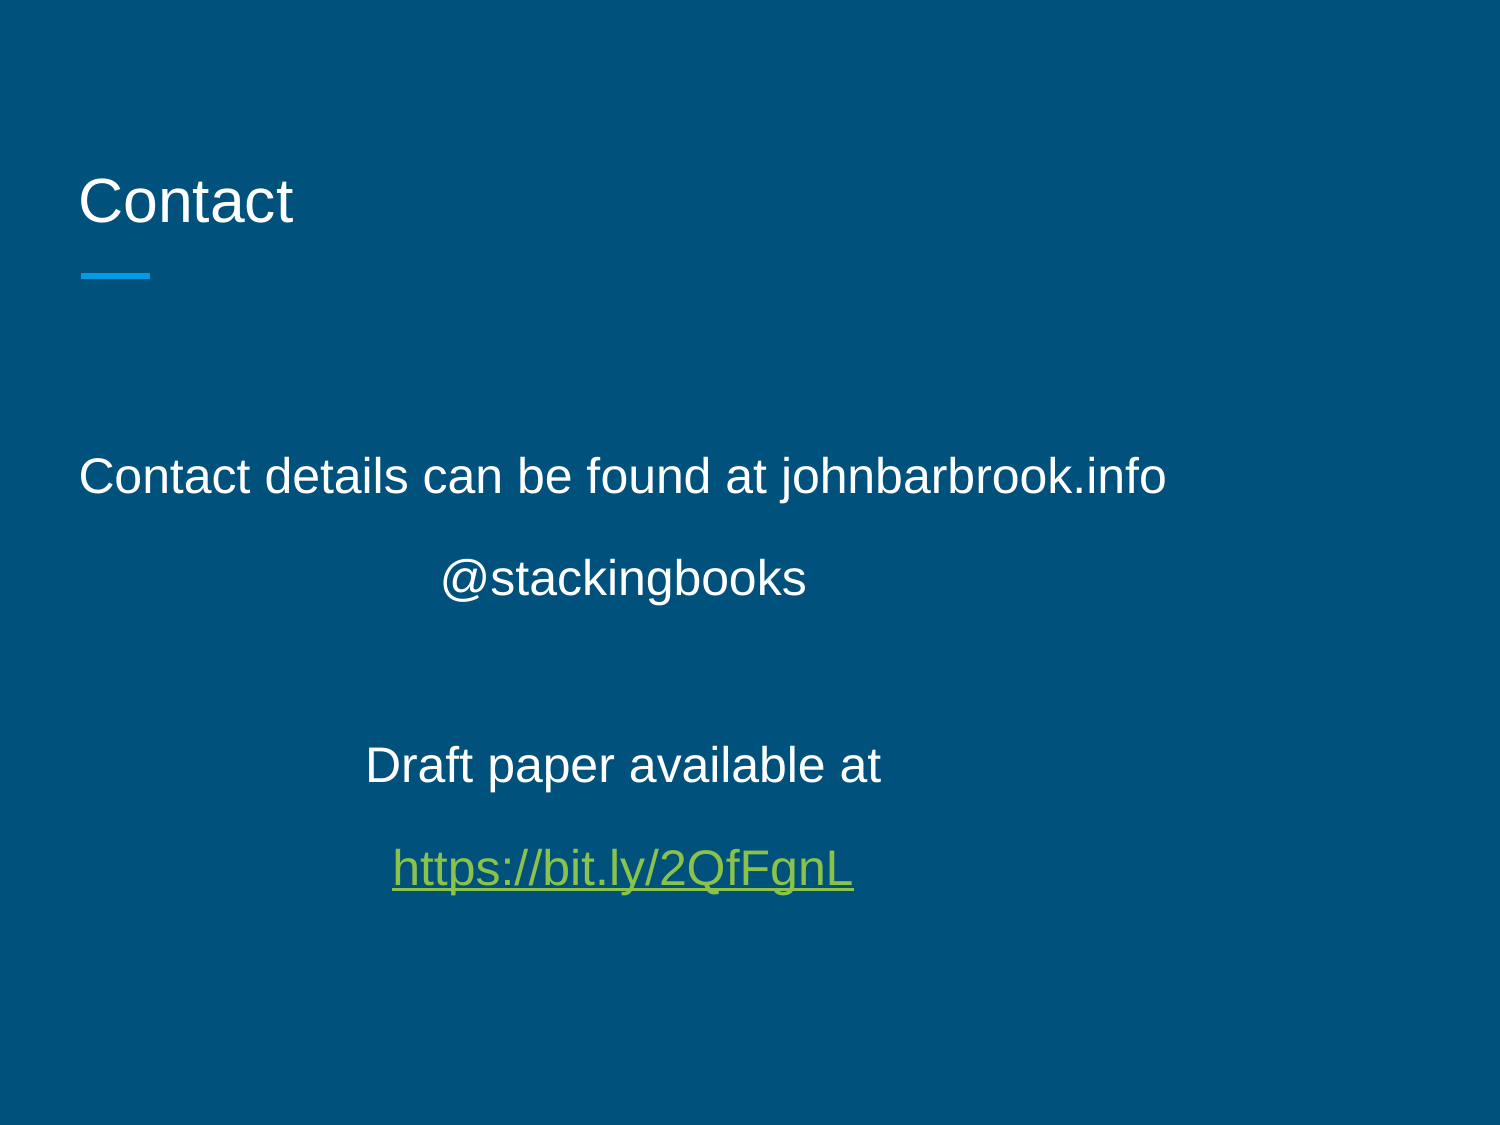

# Contact
Contact details can be found at johnbarbrook.info
@stackingbooks
Draft paper available at
https://bit.ly/2QfFgnL